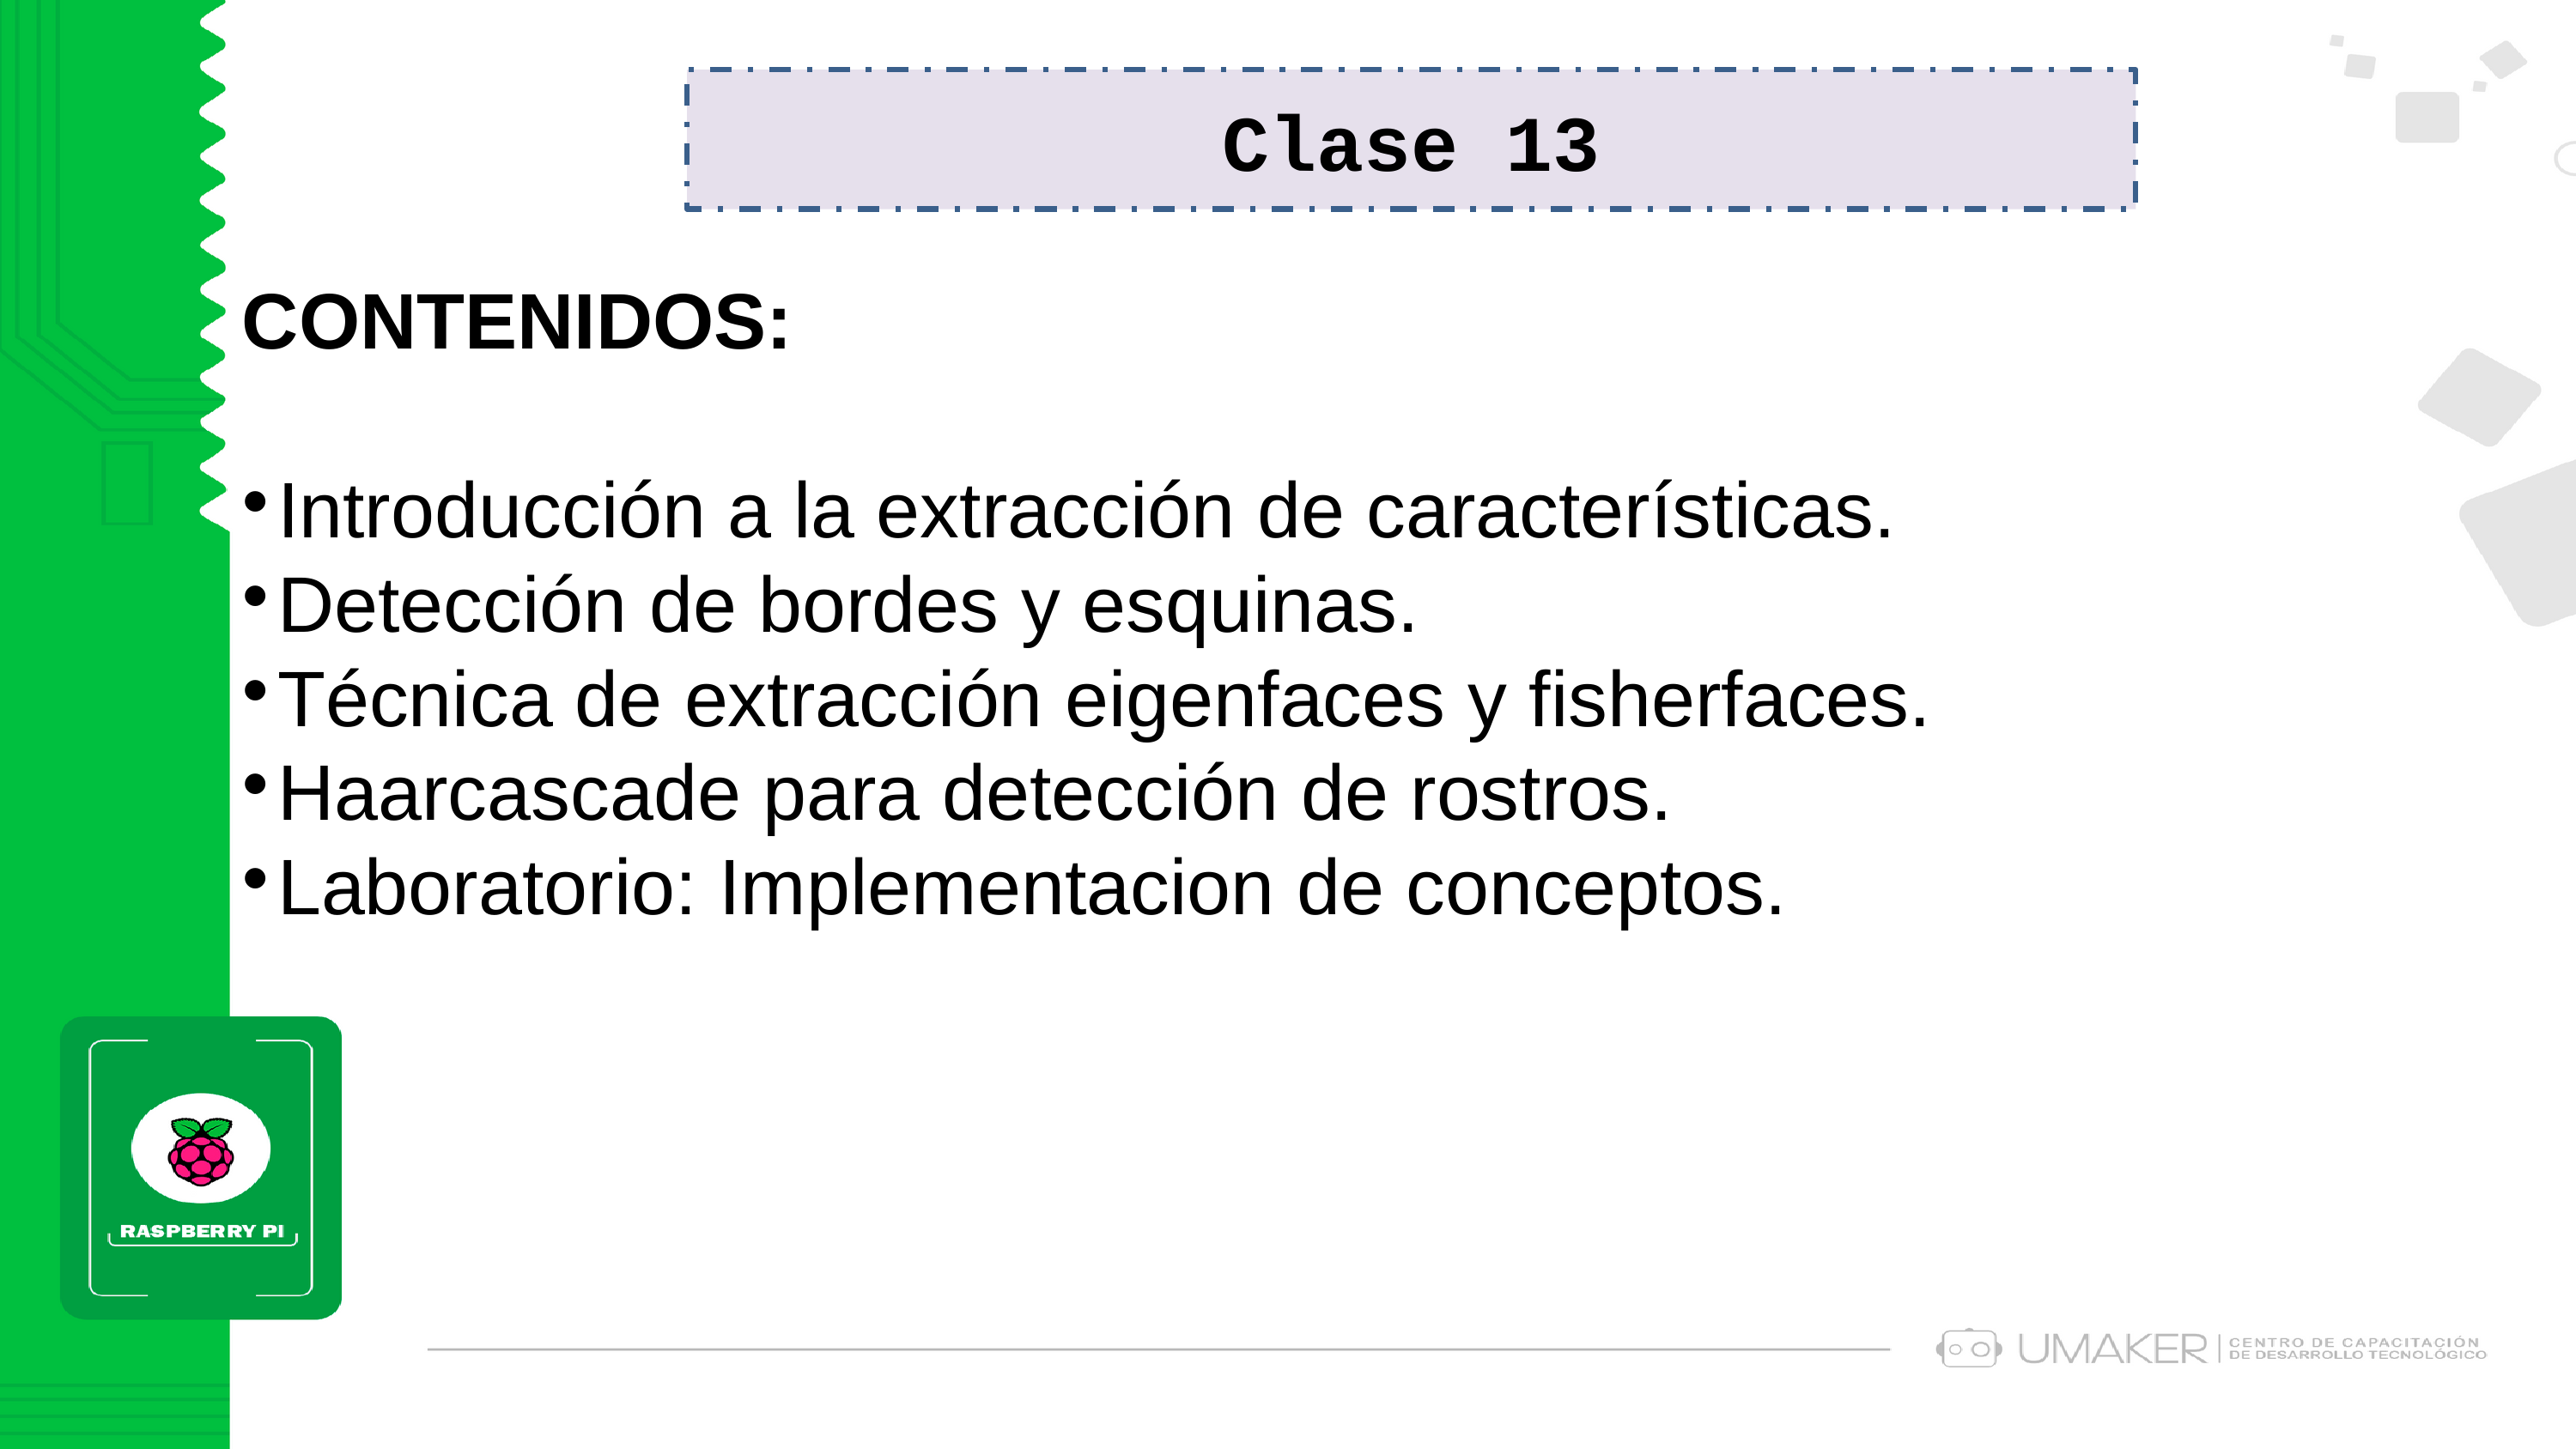

Clase 13
CONTENIDOS:
Introducción a la extracción de características.
Detección de bordes y esquinas.
Técnica de extracción eigenfaces y fisherfaces.
Haarcascade para detección de rostros.
Laboratorio: Implementacion de conceptos.